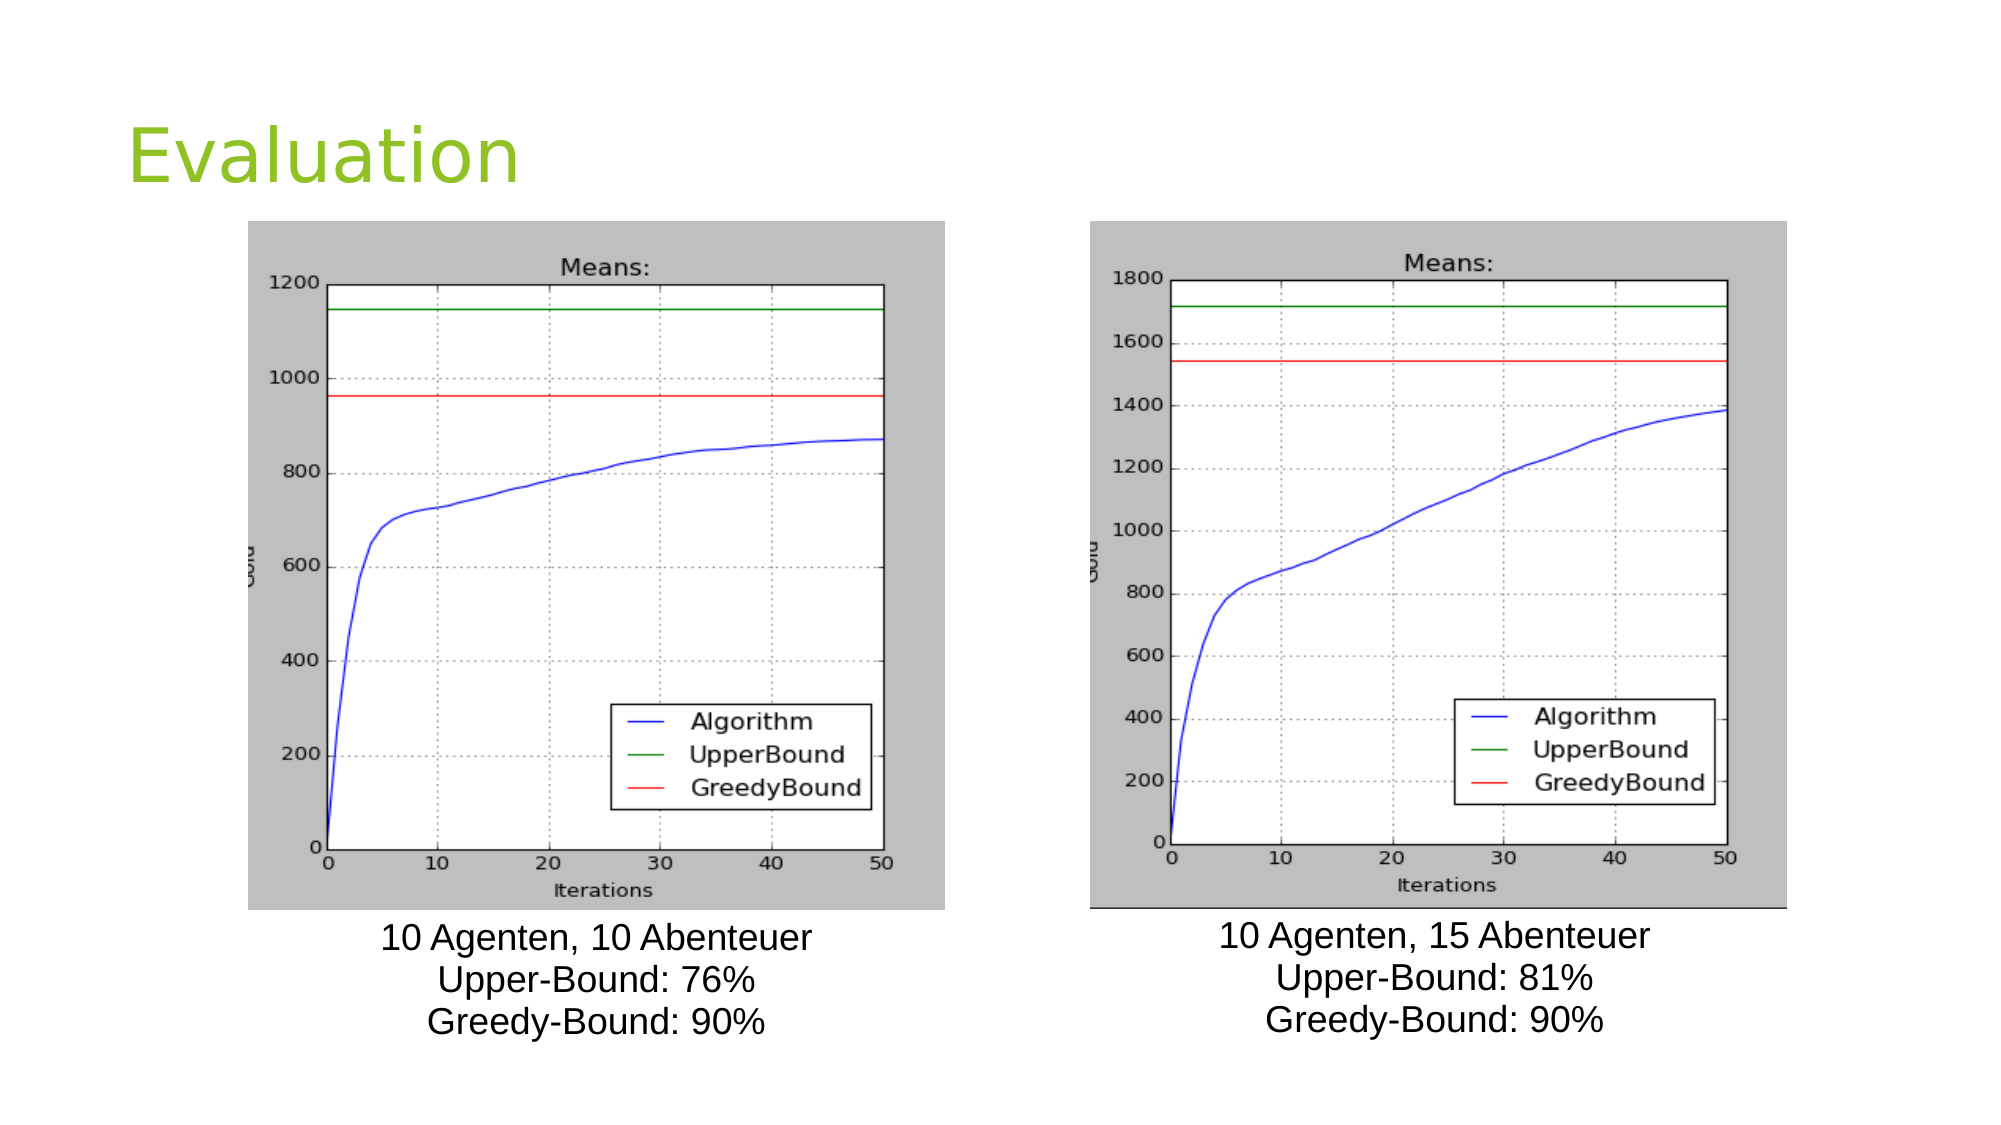

# Evaluation
10 Agenten, 15 Abenteuer
Upper-Bound: 81%
Greedy-Bound: 90%
10 Agenten, 10 Abenteuer
Upper-Bound: 76%
Greedy-Bound: 90%